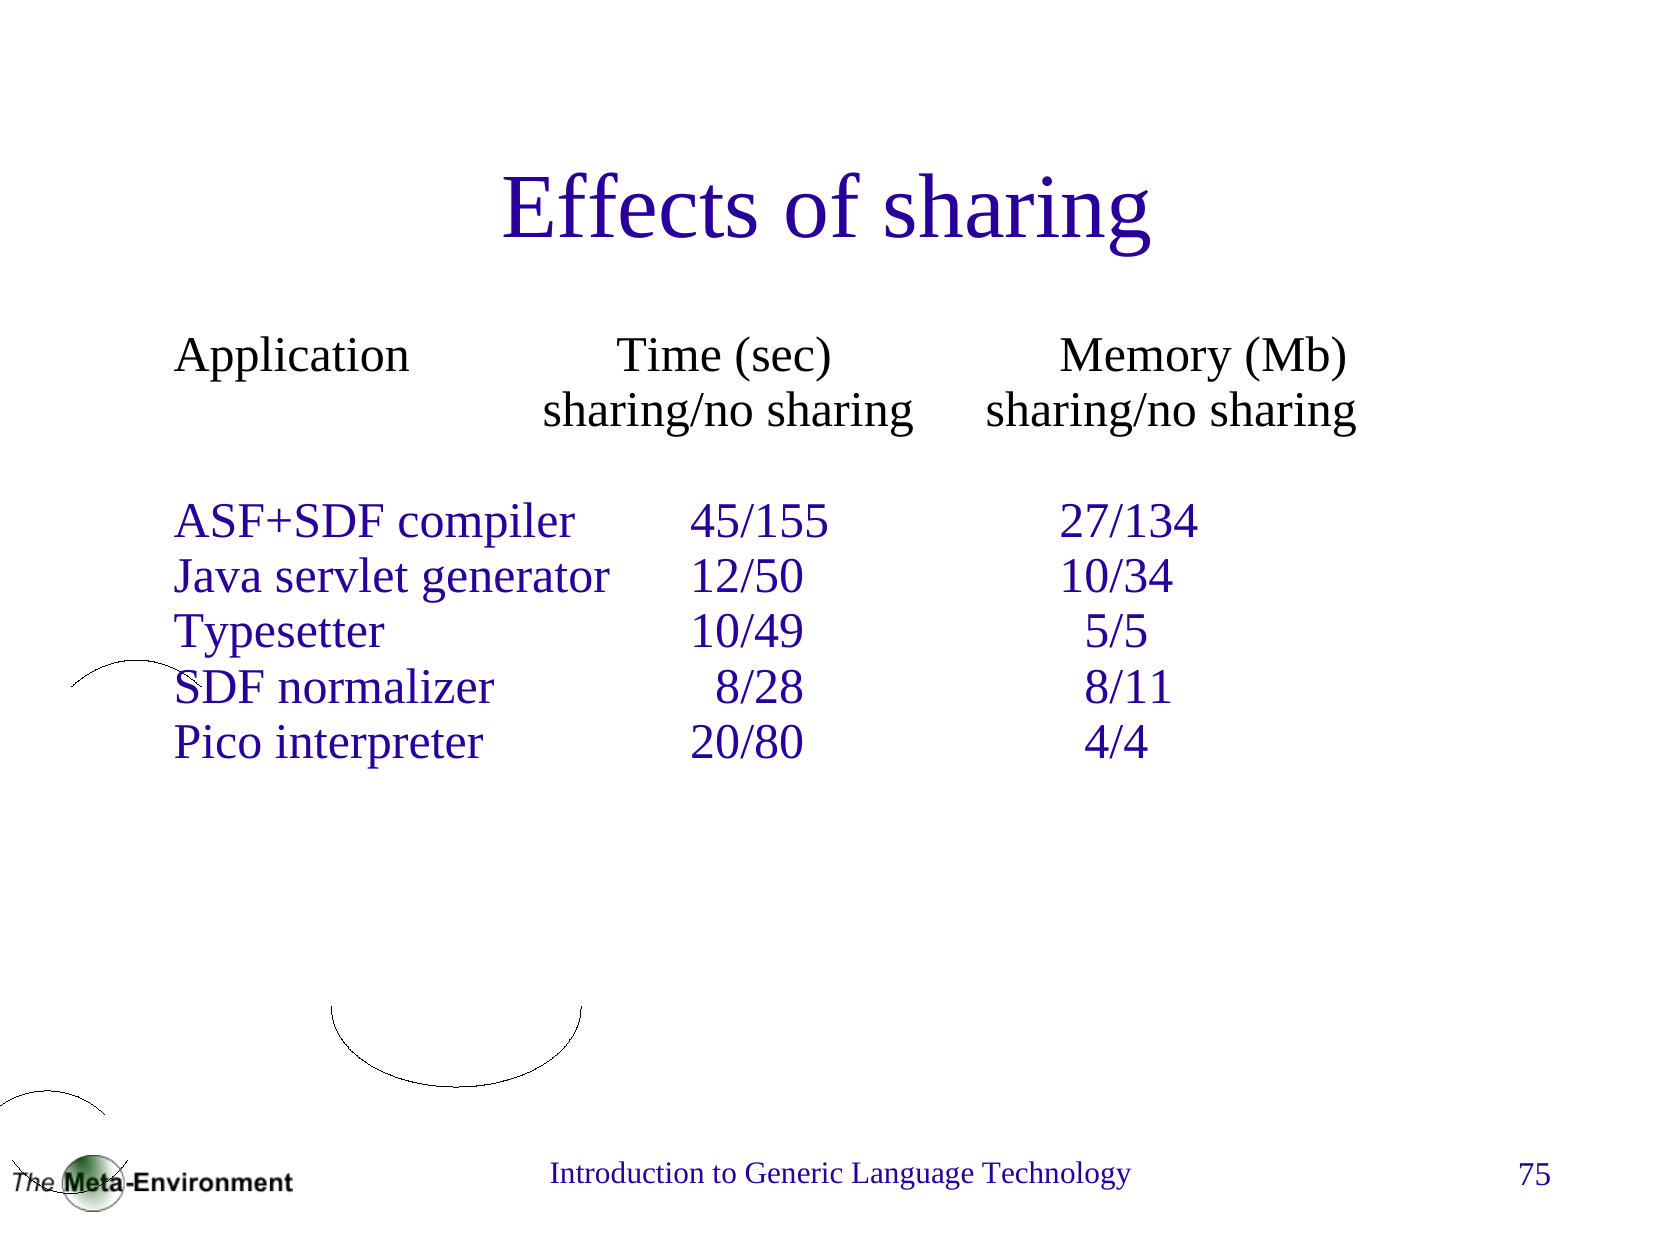

# Effects of sharing
Application			Time (sec)				Memory (Mb)
					sharing/no sharing	sharing/no sharing
ASF+SDF compiler		45/155				27/134
Java servlet generator		12/50				10/34
Typesetter					10/49				 5/5
SDF normalizer			 8/28				 8/11
Pico interpreter			20/80				 4/4